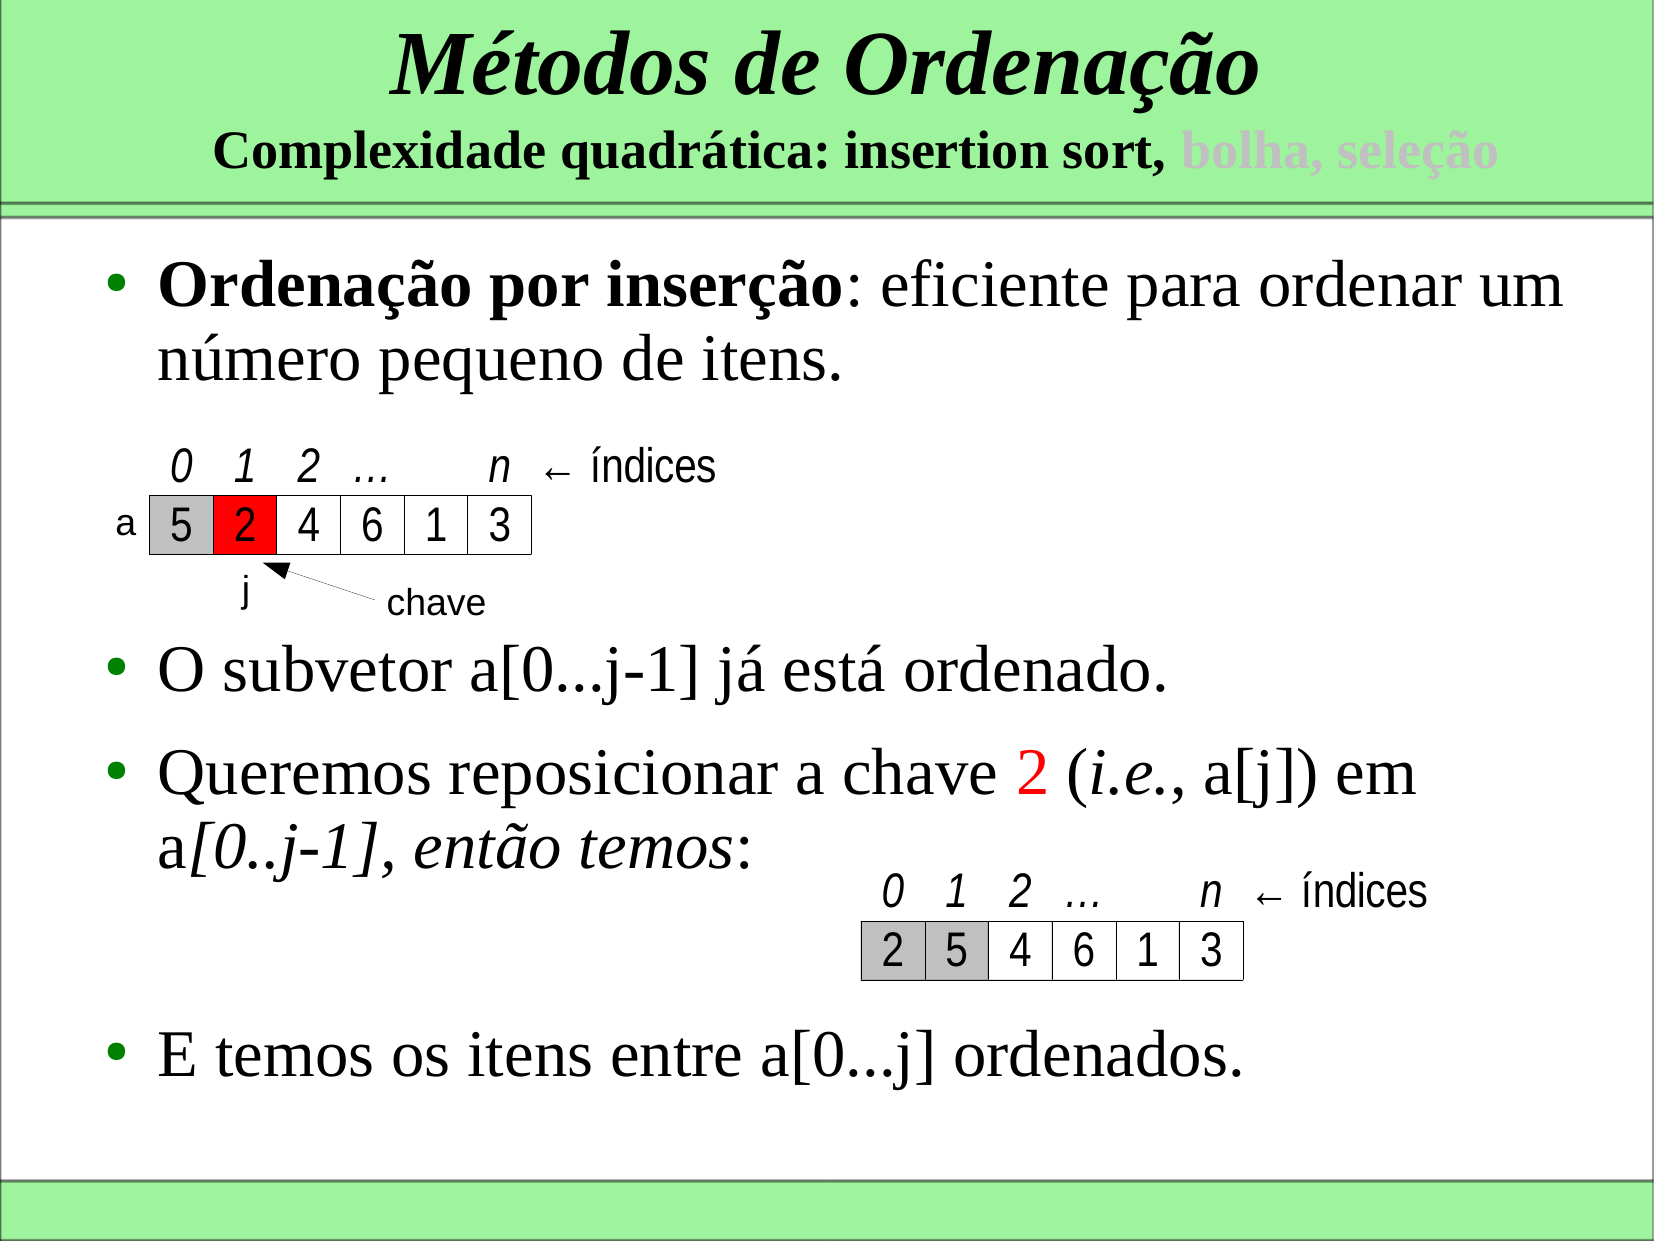

# Métodos de Ordenação
Complexidade quadrática: insertion sort, bolha, seleção
Ordenação por inserção: eficiente para ordenar um número pequeno de itens.
O subvetor a[0...j-1] já está ordenado.
Queremos reposicionar a chave 2 (i.e., a[j]) em a[0..j-1], então temos:
E temos os itens entre a[0...j] ordenados.
a
j
chave